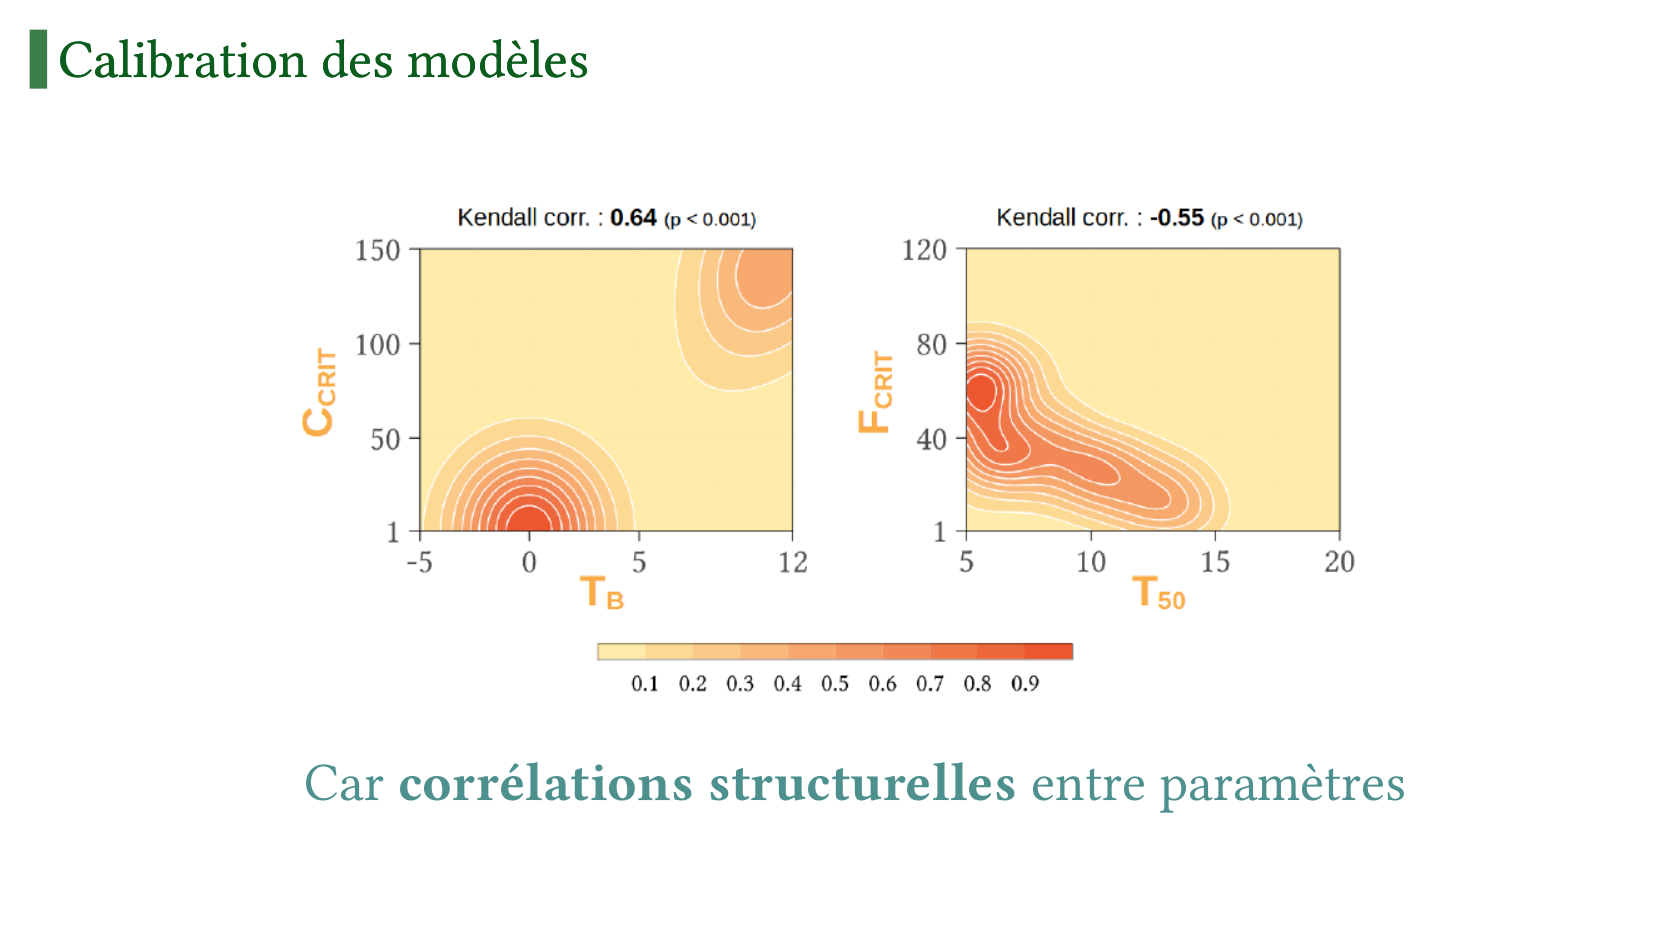

# Calibration des modèles
Calibration des modèles
Car corrélations structurelles entre paramètres